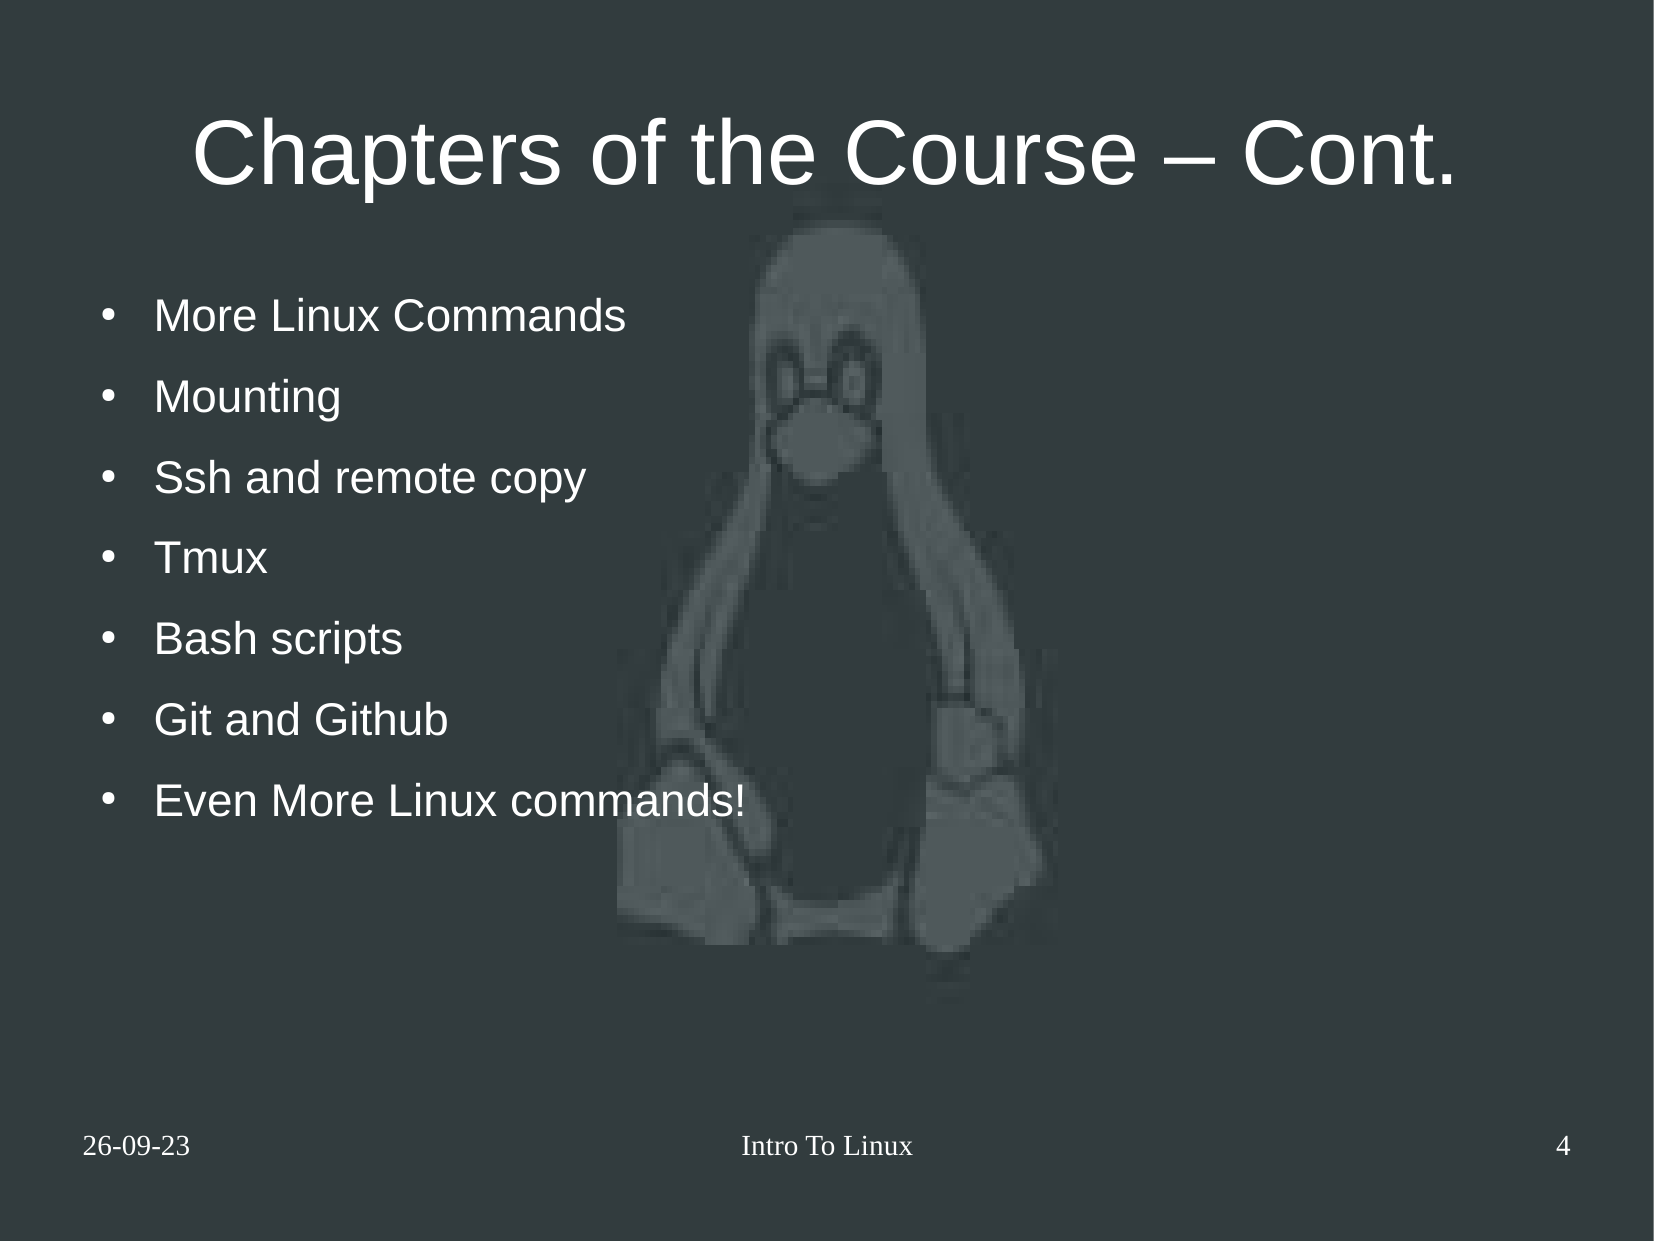

# Chapters of the Course – Cont.
More Linux Commands
Mounting
Ssh and remote copy
Tmux
Bash scripts
Git and Github
Even More Linux commands!
Intro To Linux
4